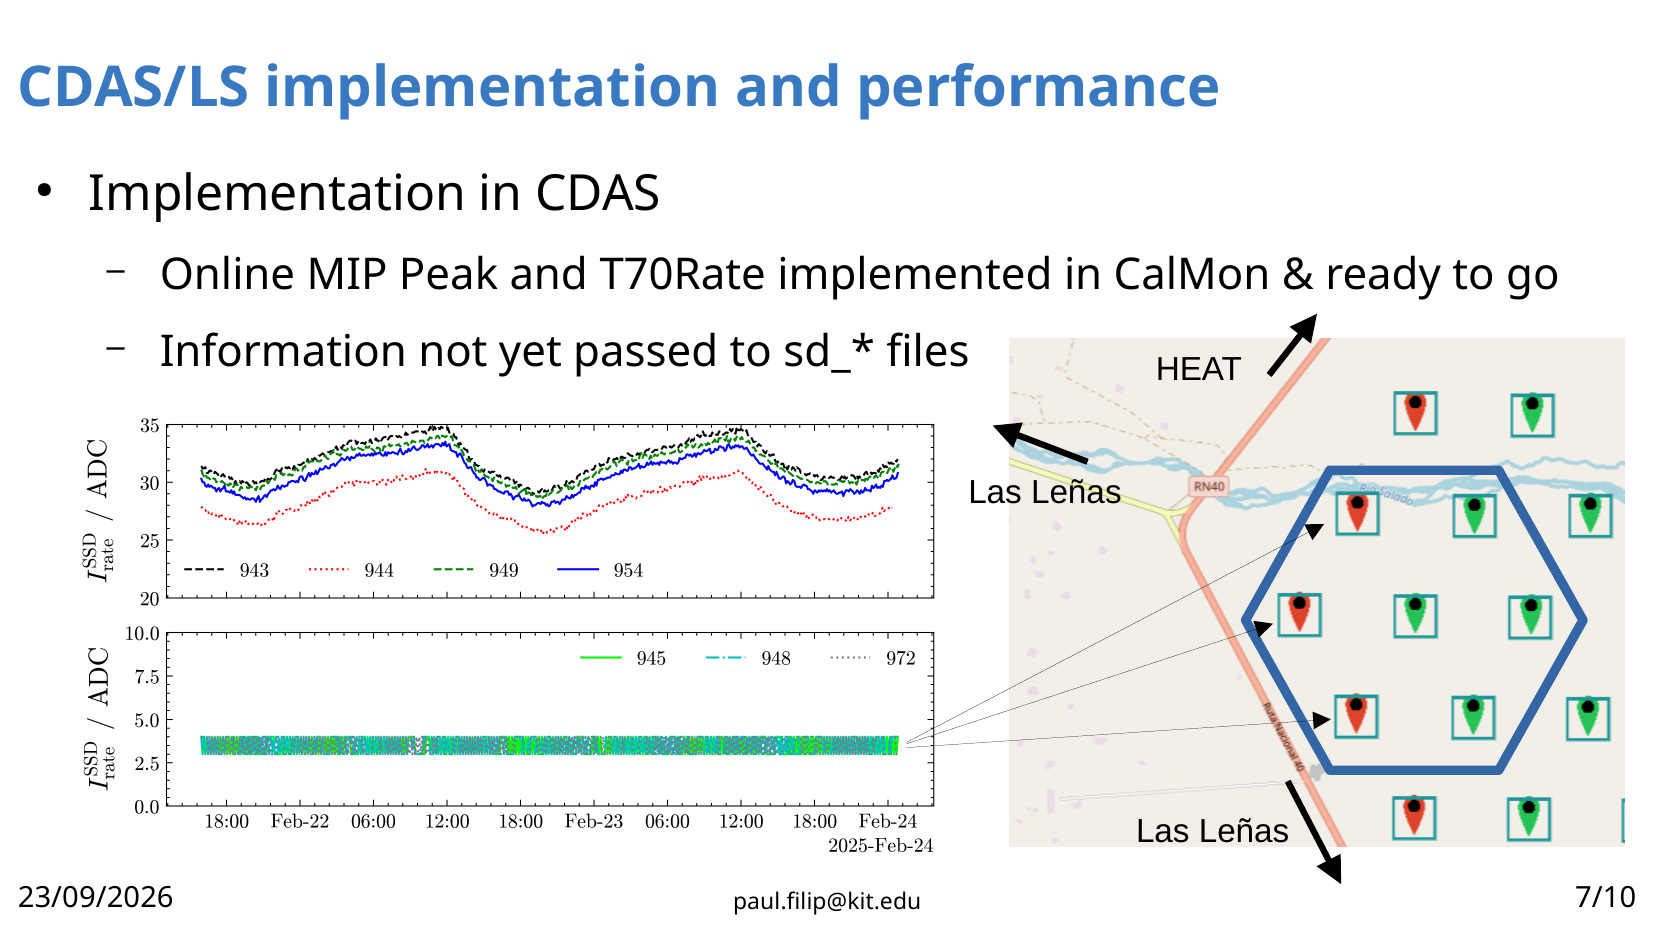

# CDAS/LS implementation and performance
Implementation in CDAS
Online MIP Peak and T70Rate implemented in CalMon & ready to go
Information not yet passed to sd_* files
HEAT
Las Leñas
Las Leñas
paul.filip@kit.edu
7